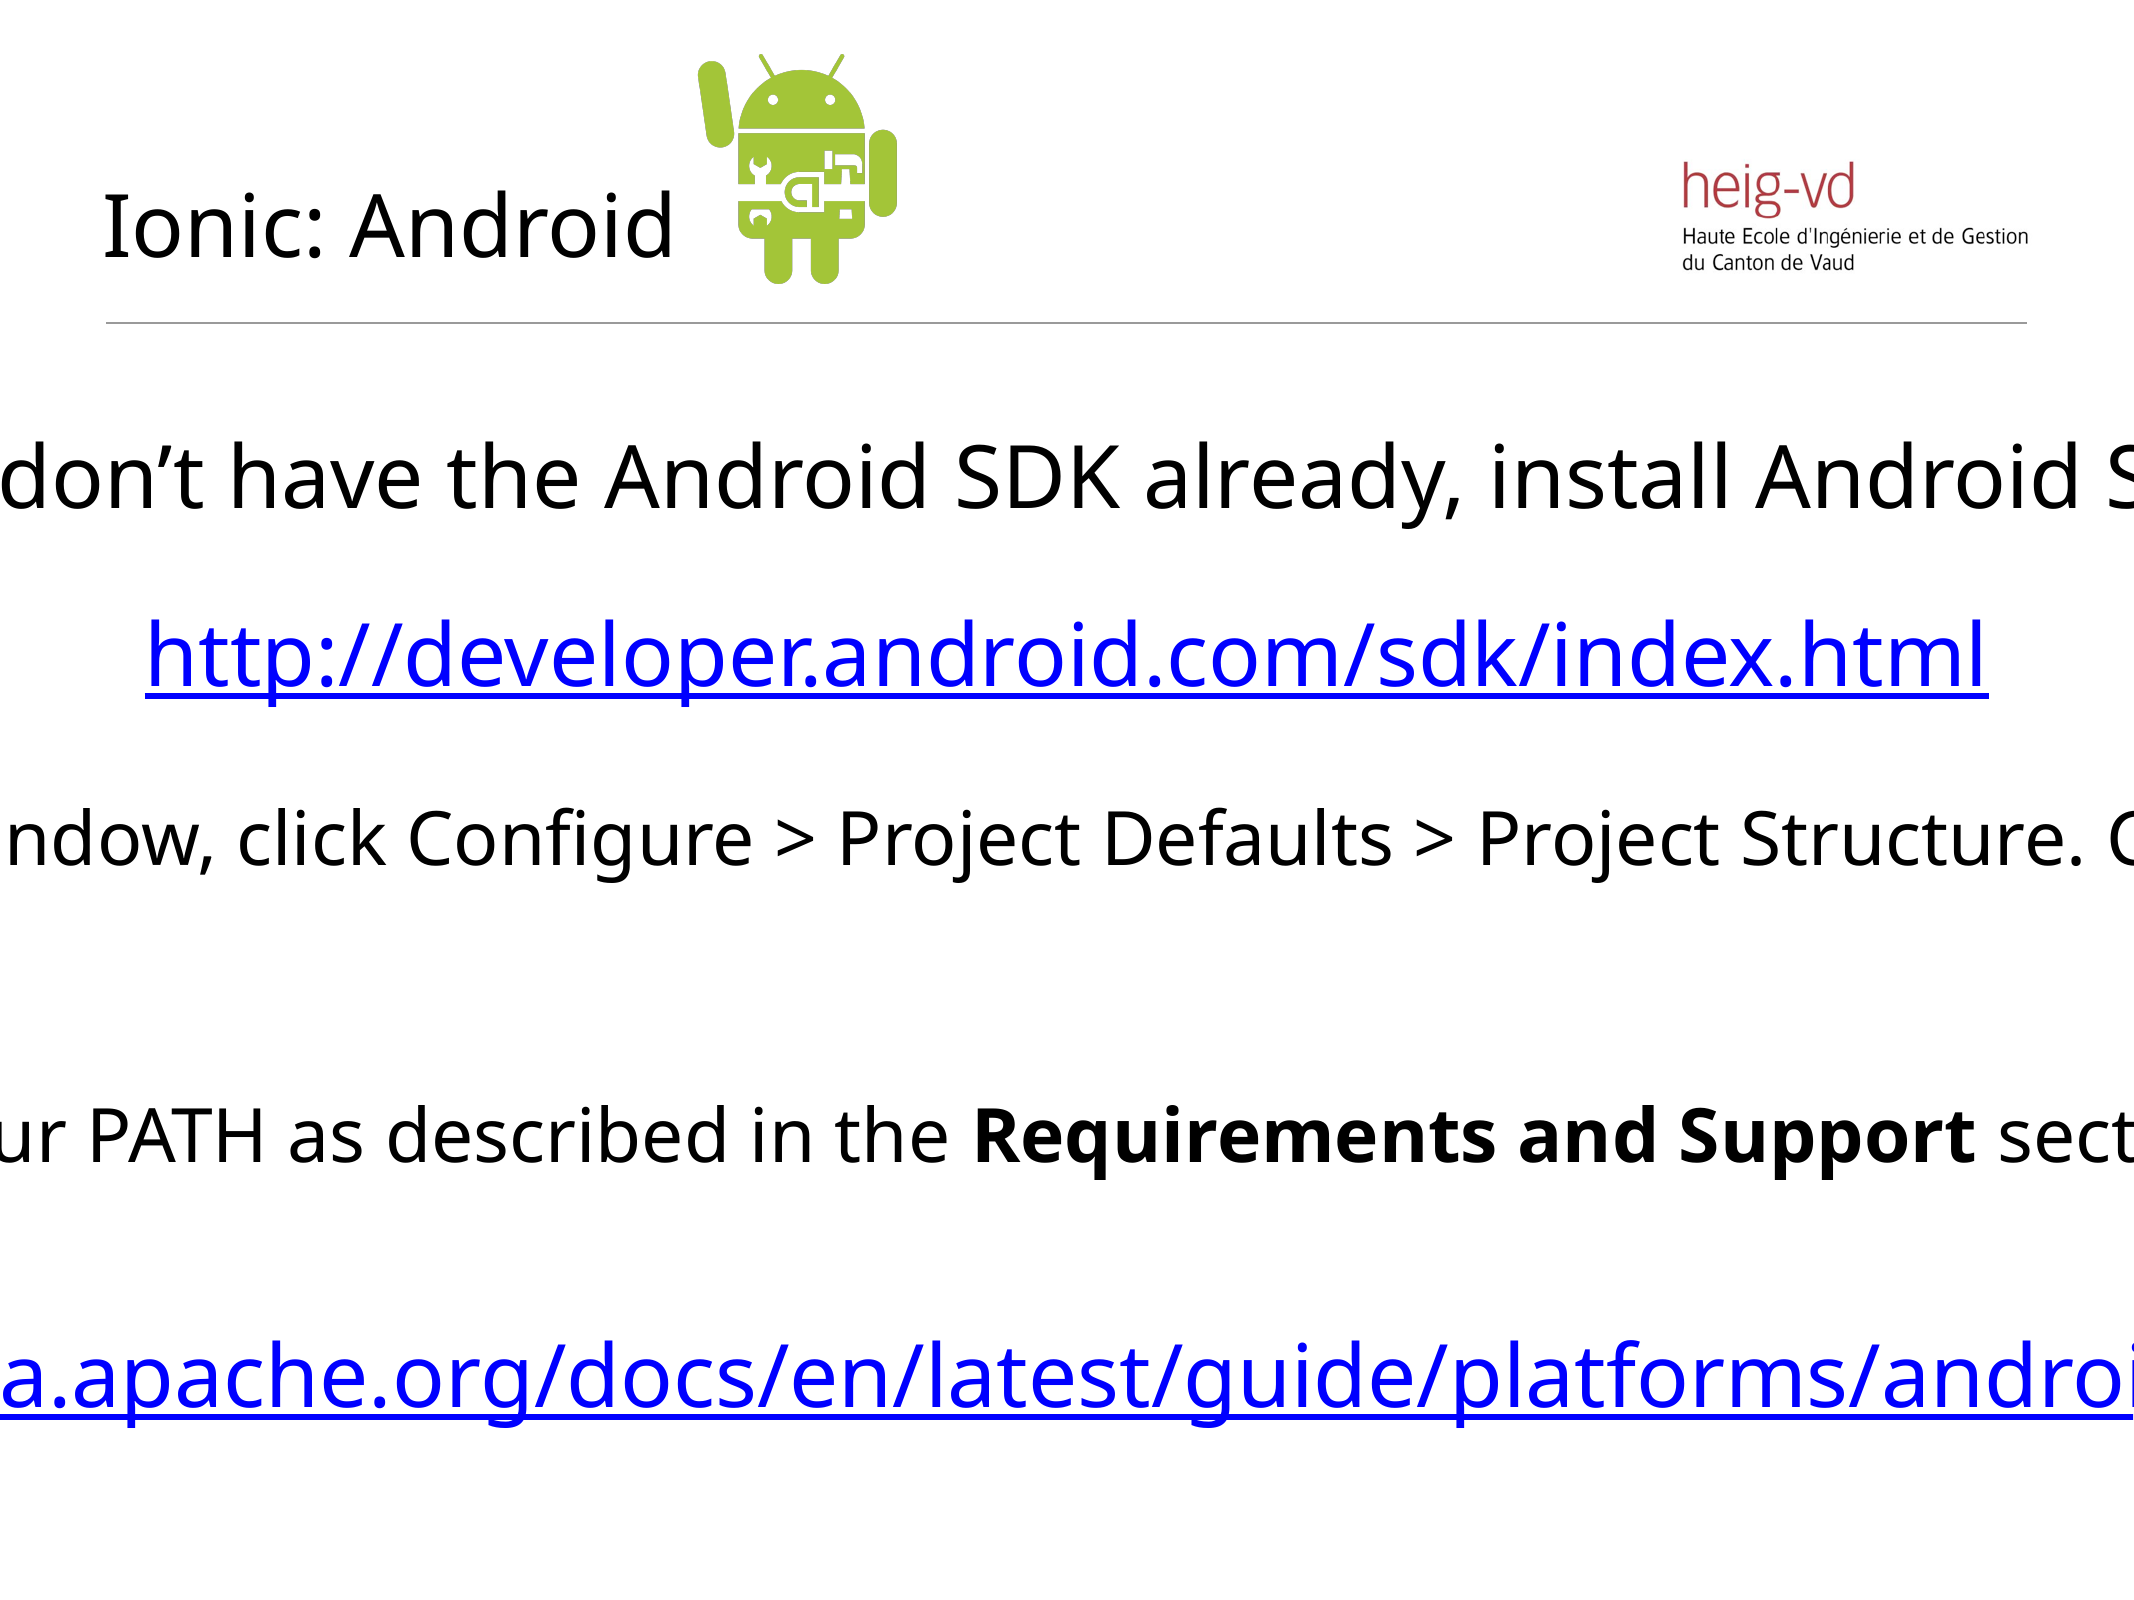

# Ionic: Android
If you don’t have the Android SDK already, install Android Studio:
http://developer.android.com/sdk/index.html
Open it and in the Welcome window, click Configure > Project Defaults > Project Structure. Copy the Android SDK location.
Add the SDK location to your PATH as described in the Requirements and Support section of the following article:
http://cordova.apache.org/docs/en/latest/guide/platforms/android/index.html